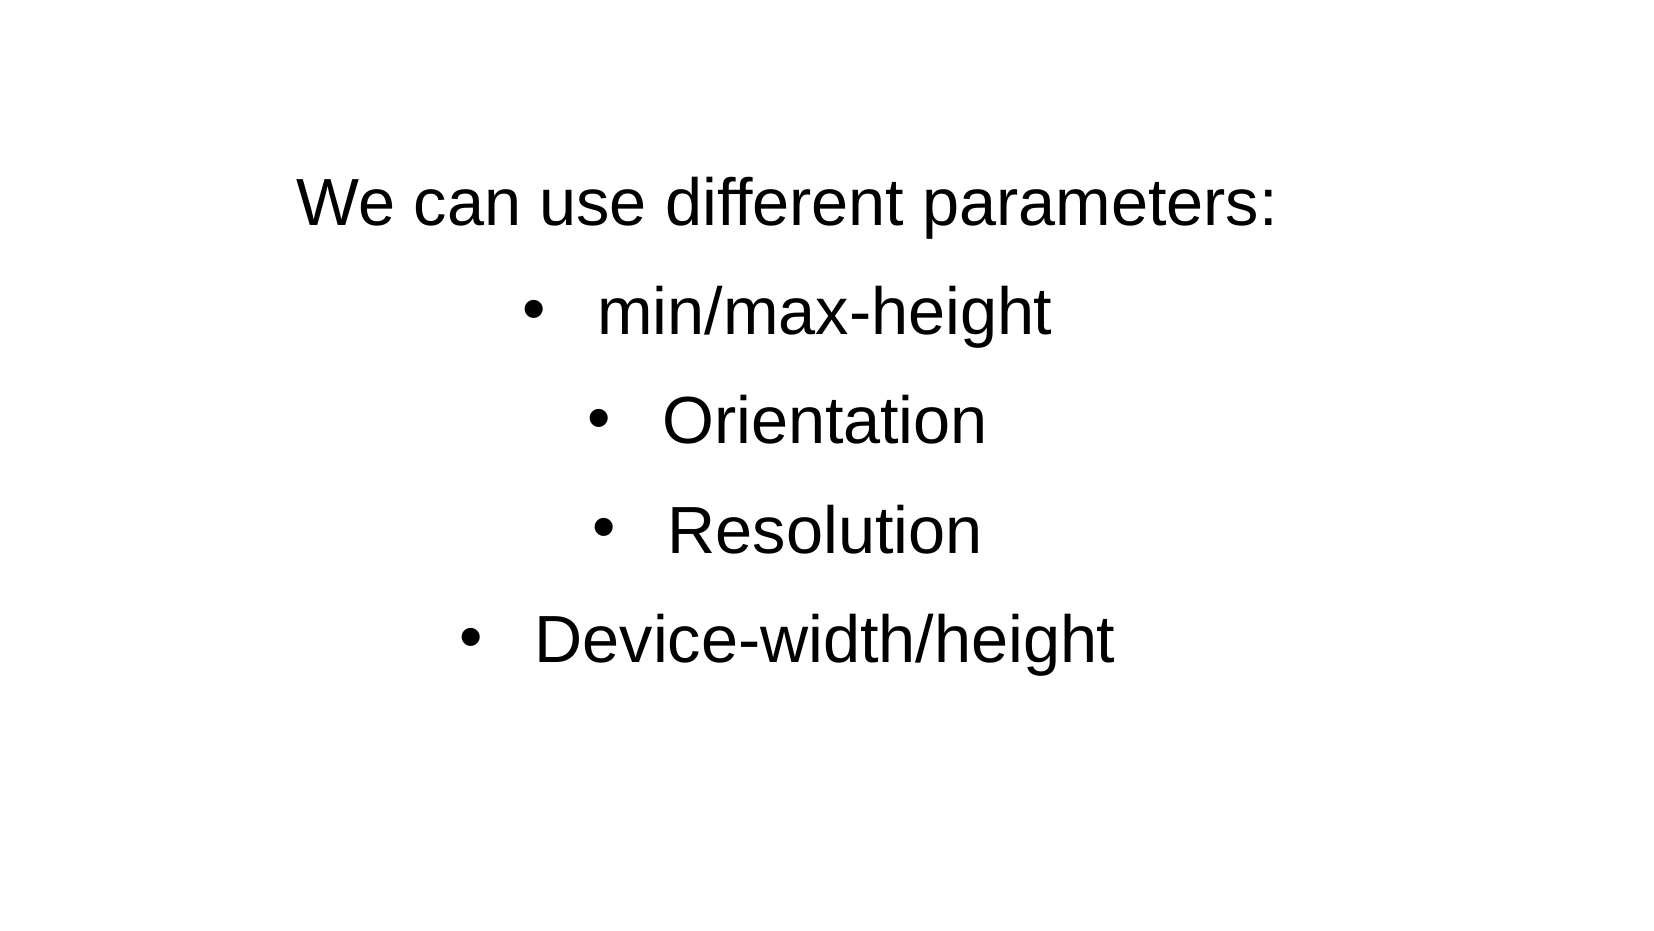

# We can use different parameters:
min/max-height
Orientation
Resolution
Device-width/height